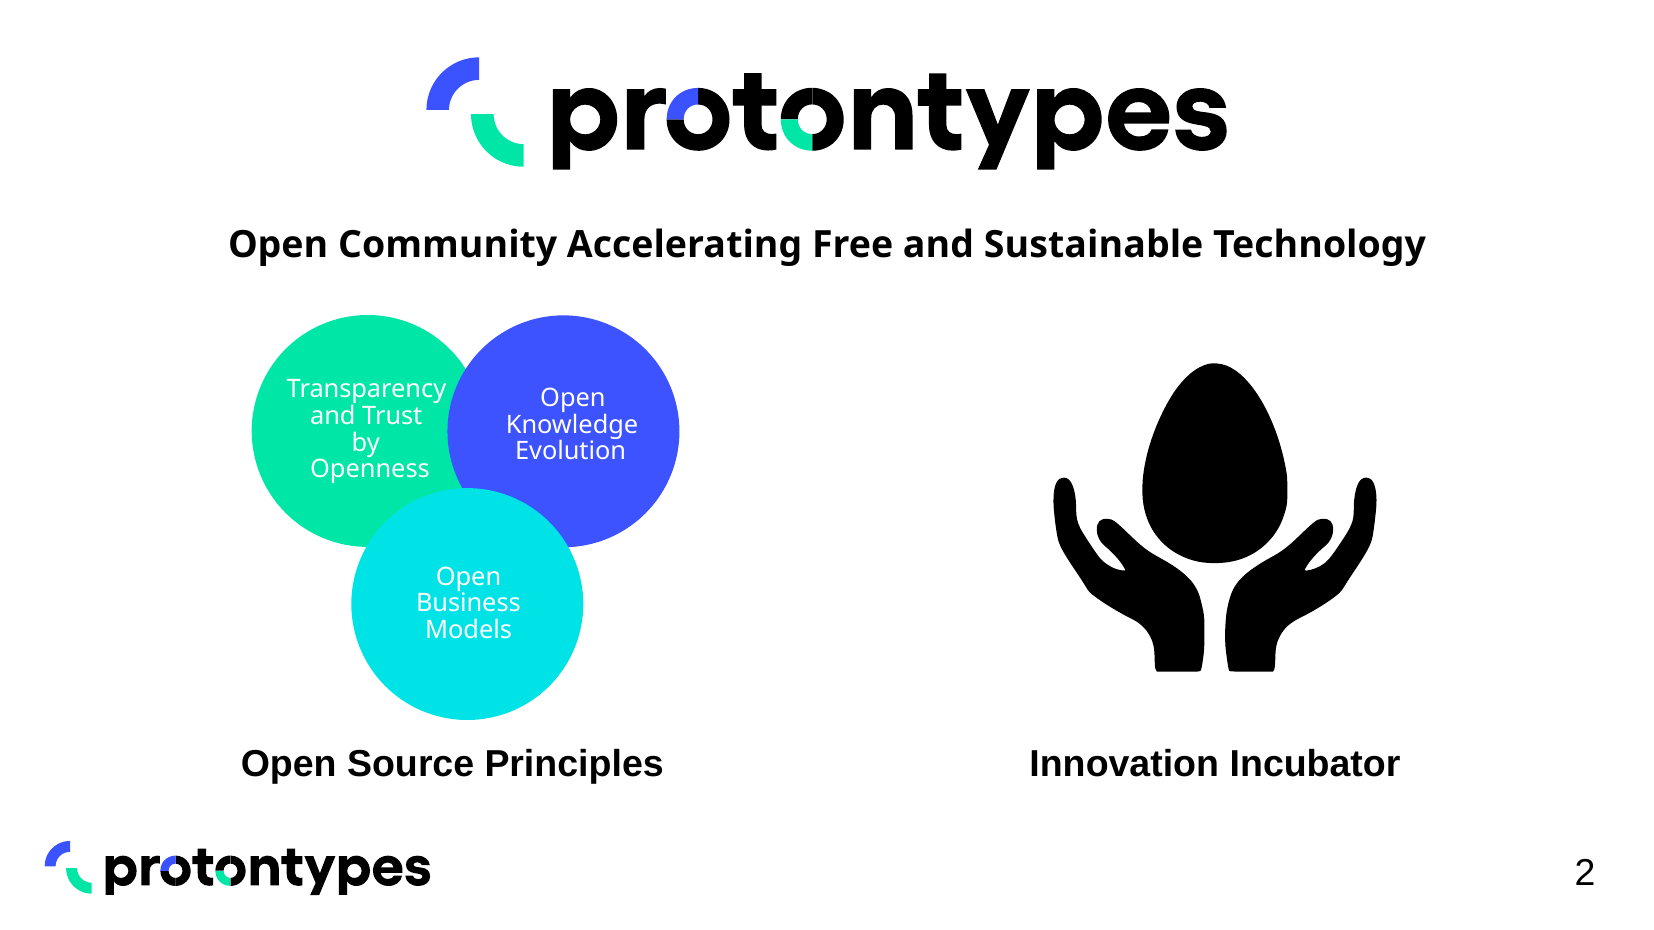

Open Community Accelerating Free and Sustainable Technology
Open Source Principles
Innovation Incubator
2